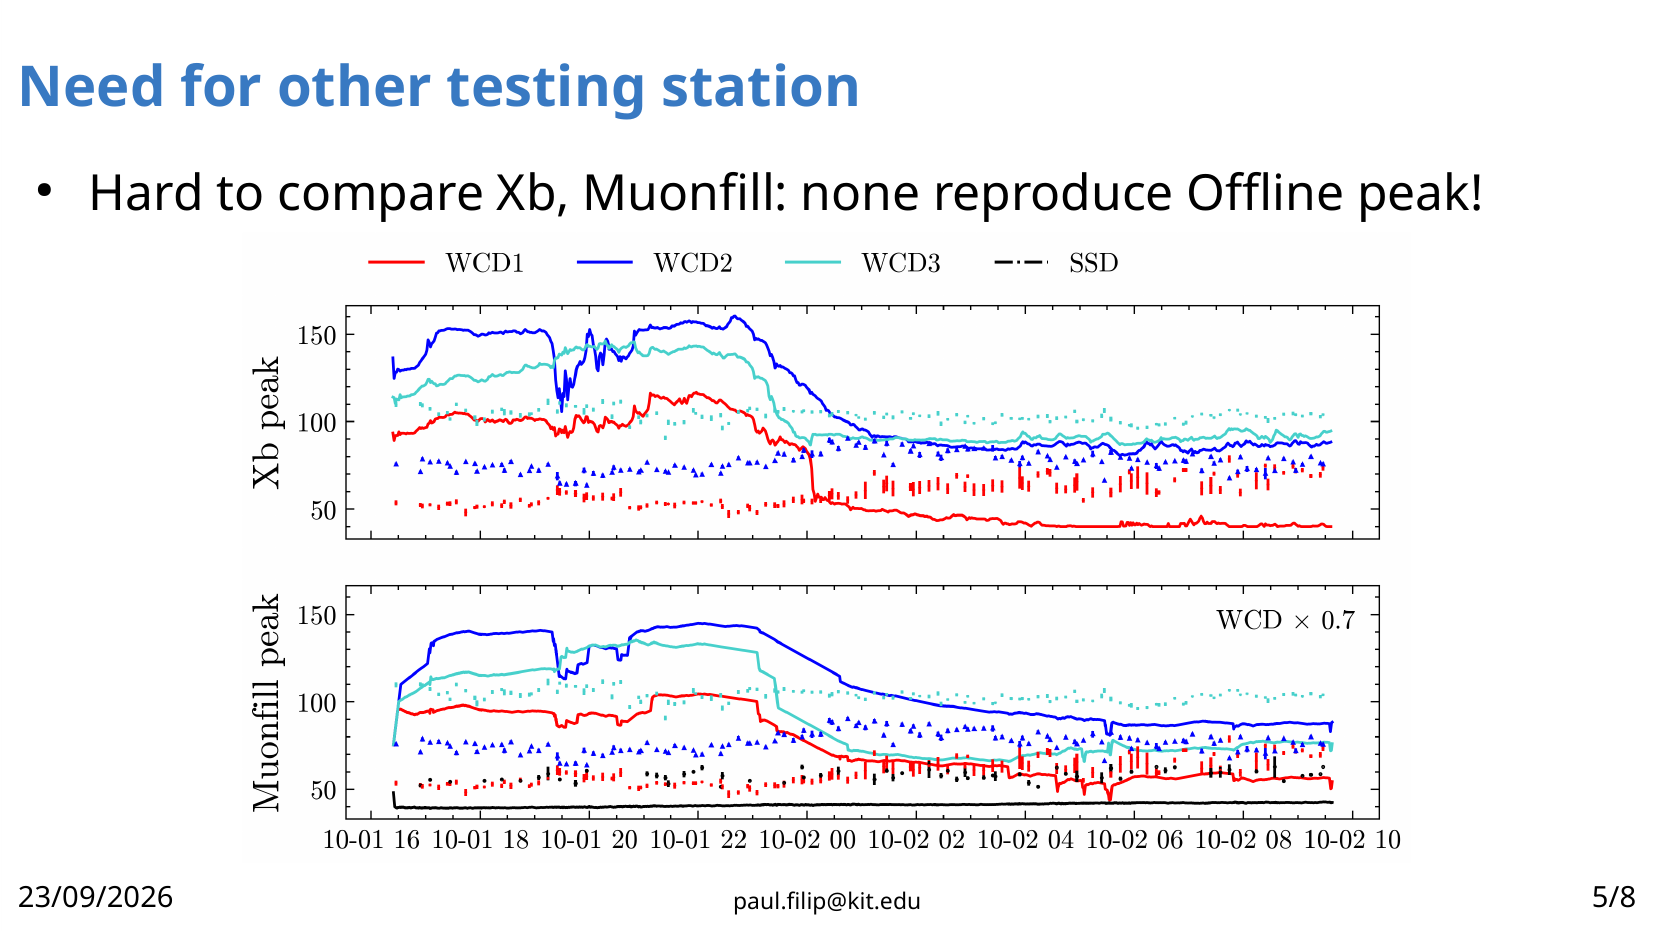

# Need for other testing station
Hard to compare Xb, Muonfill: none reproduce Offline peak!
paul.filip@kit.edu
5